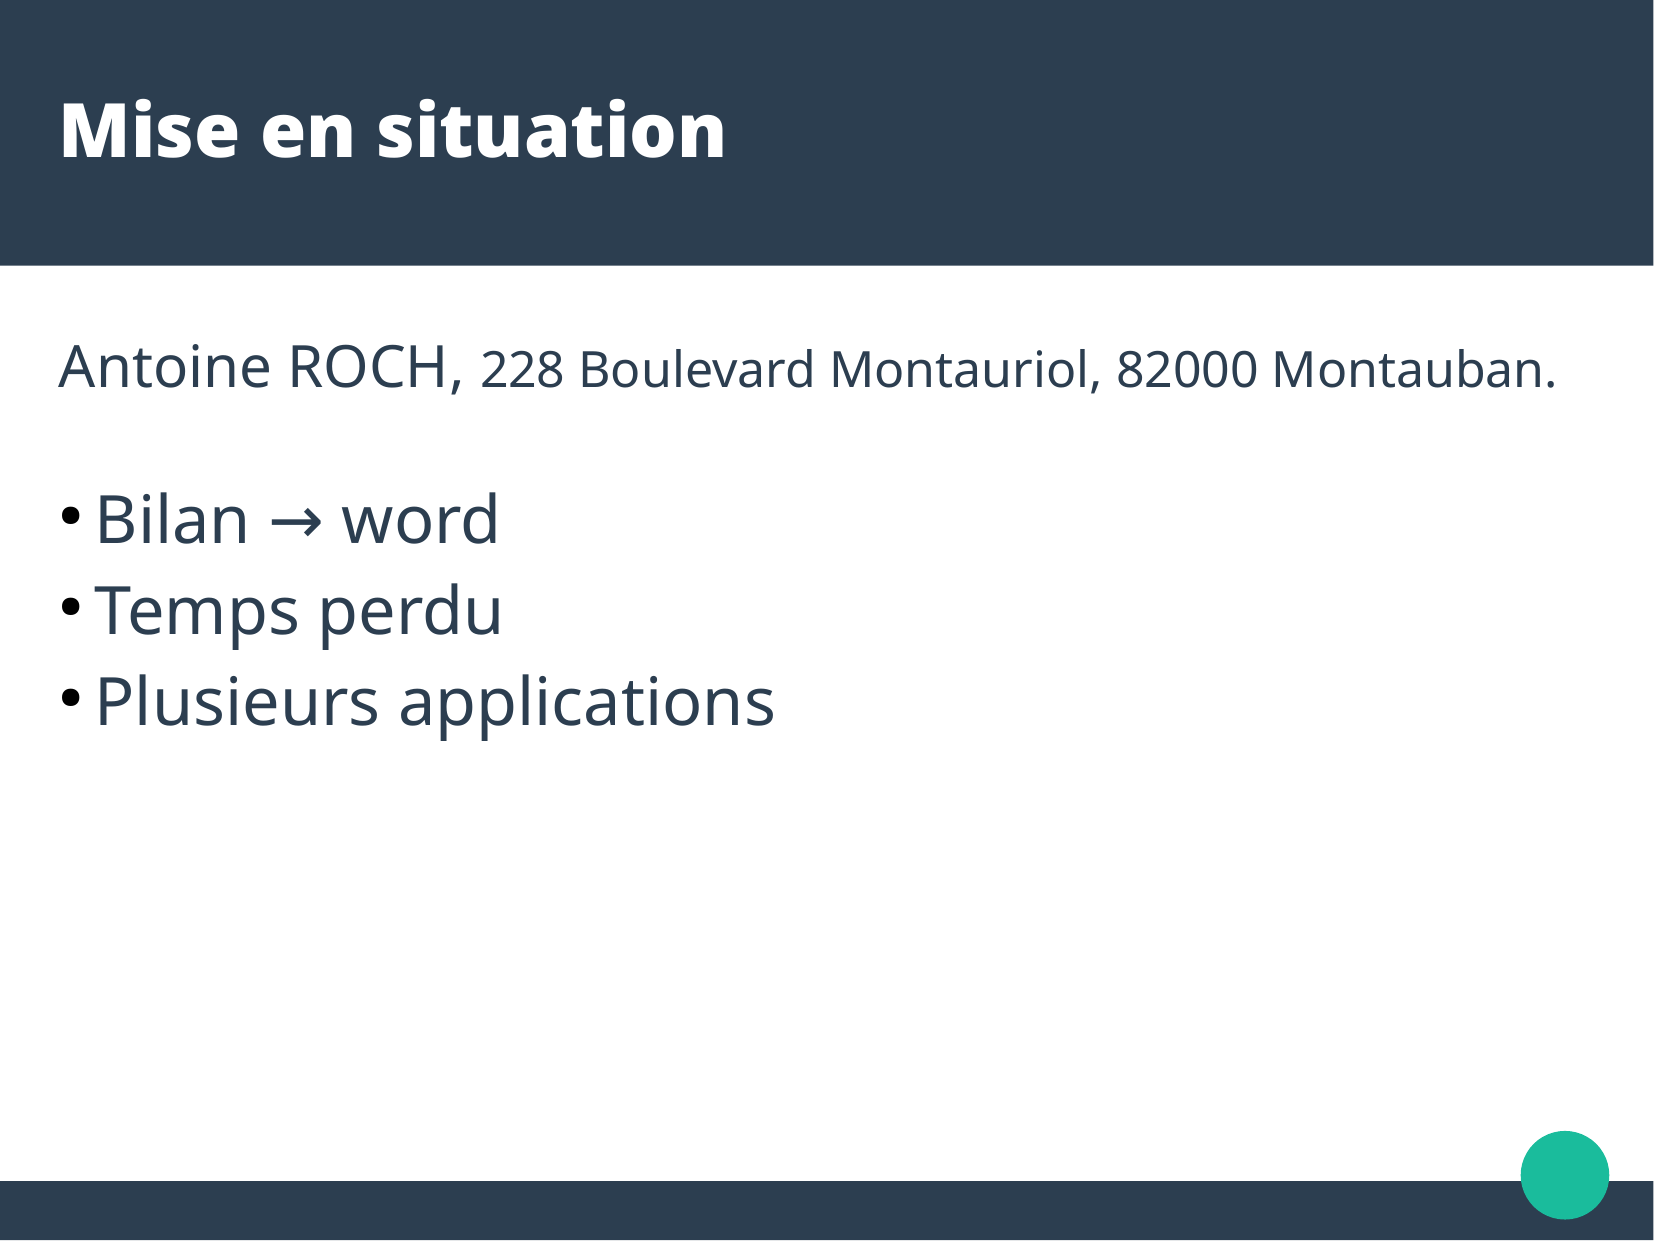

# Mise en situation
Antoine ROCH, 228 Boulevard Montauriol, 82000 Montauban.
Bilan → word
Temps perdu
Plusieurs applications